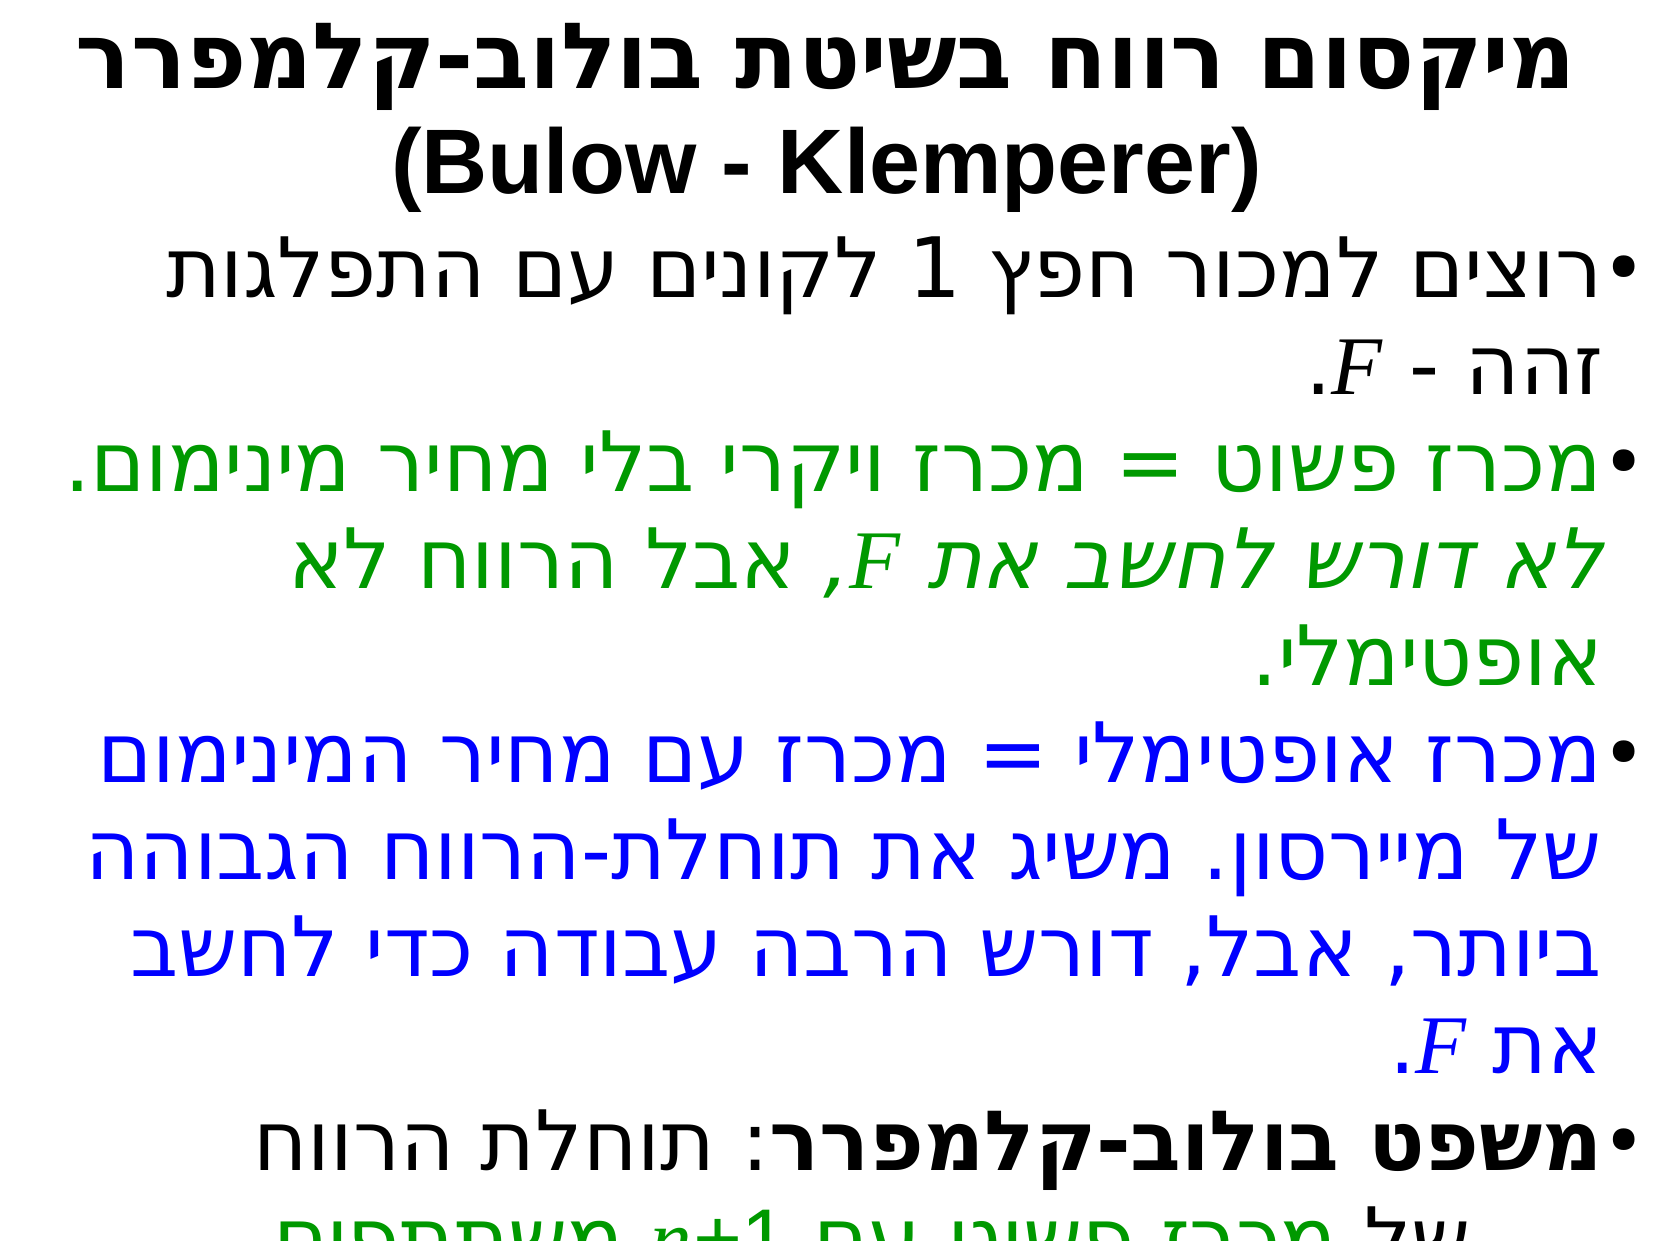

# מיקסום רווח בשיטת בולוב-קלמפרר (Bulow - Klemperer)
רוצים למכור חפץ 1 לקונים עם התפלגות זהה - F.
מכרז פשוט = מכרז ויקרי בלי מחיר מינימום.
לא דורש לחשב את F, אבל הרווח לא אופטימלי.
מכרז אופטימלי = מכרז עם מחיר המינימום של מיירסון. משיג את תוחלת-הרווח הגבוהה ביותר, אבל, דורש הרבה עבודה כדי לחשב את F.
משפט בולוב-קלמפרר: תוחלת הרווח
 של מכרז פשוט עם n+1 משתתפים
>= של מכרז אופטימלי עם n משתתפים!
מסקנה: במקום סטטיסטיקה – תביאו עוד משתתף!